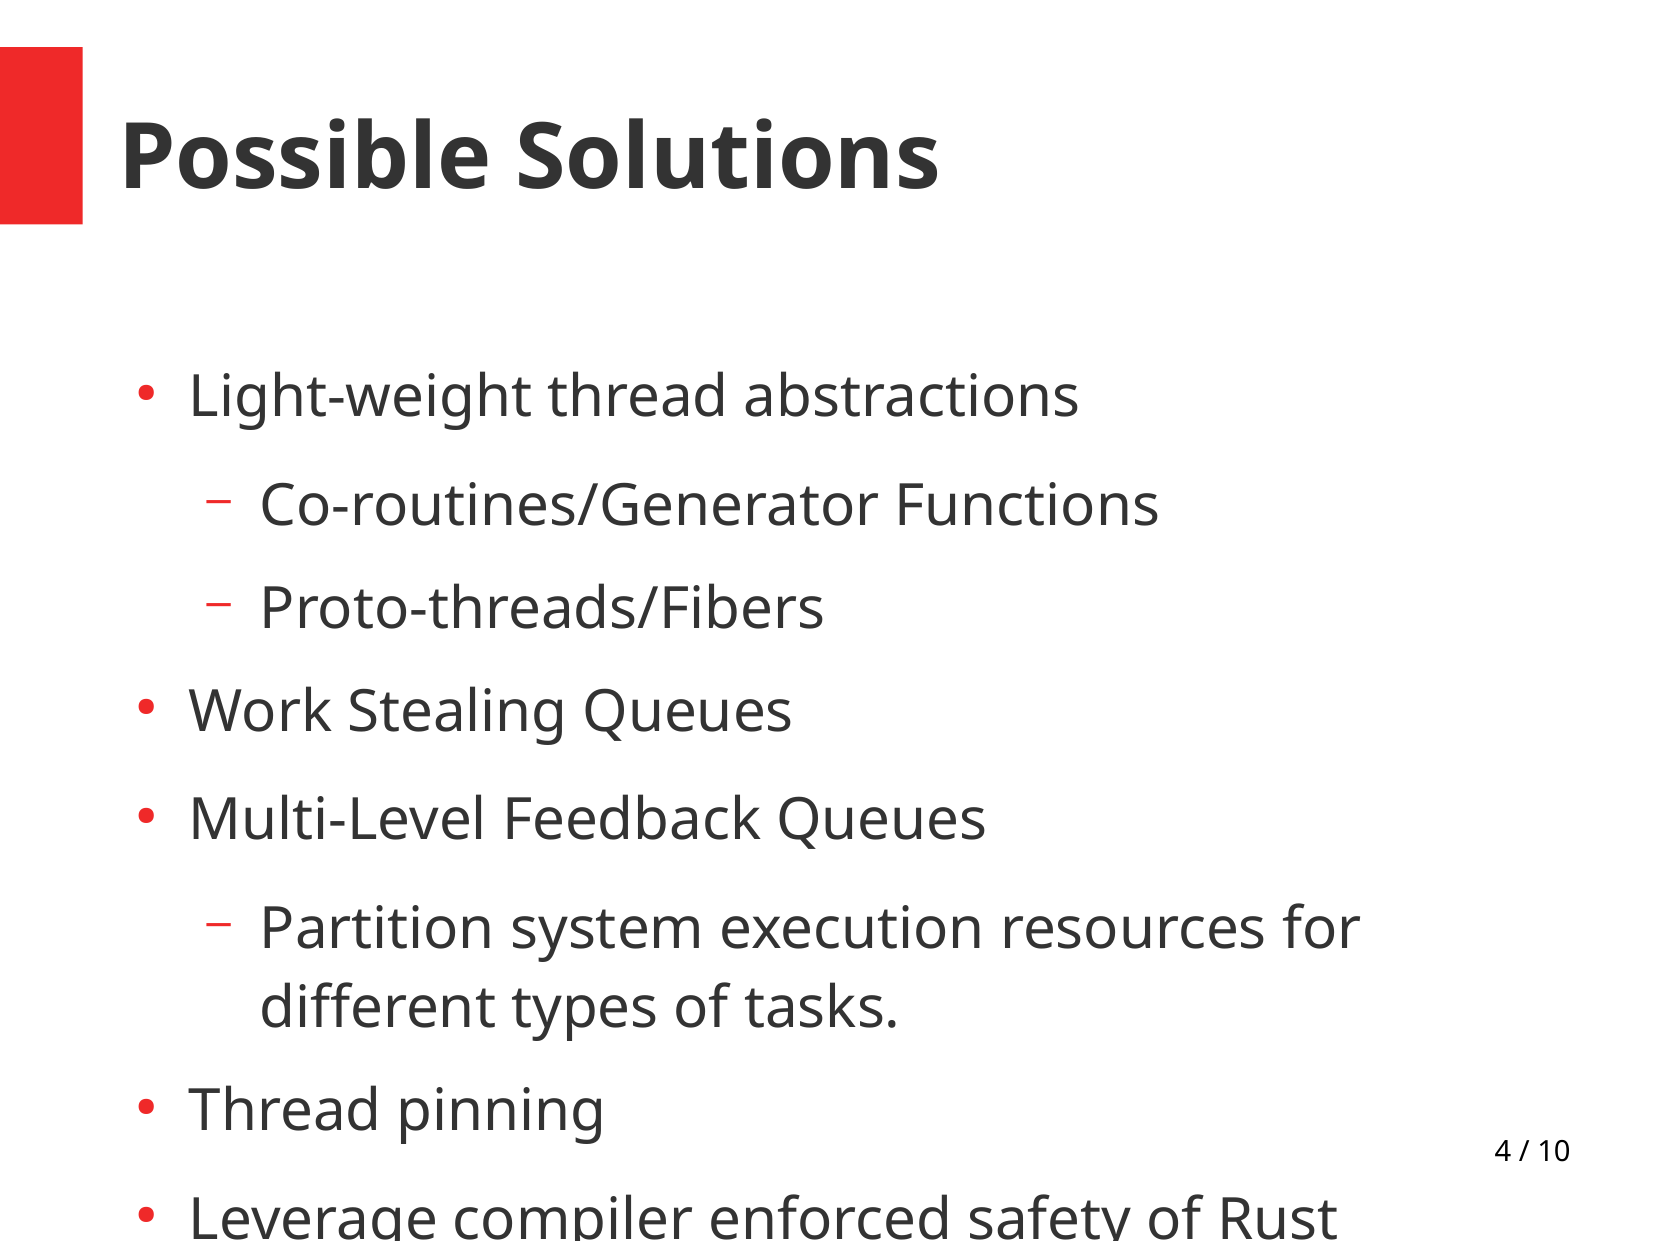

# Possible Solutions
Light-weight thread abstractions
Co-routines/Generator Functions
Proto-threads/Fibers
Work Stealing Queues
Multi-Level Feedback Queues
Partition system execution resources for different types of tasks.
Thread pinning
Leverage compiler enforced safety of Rust
4